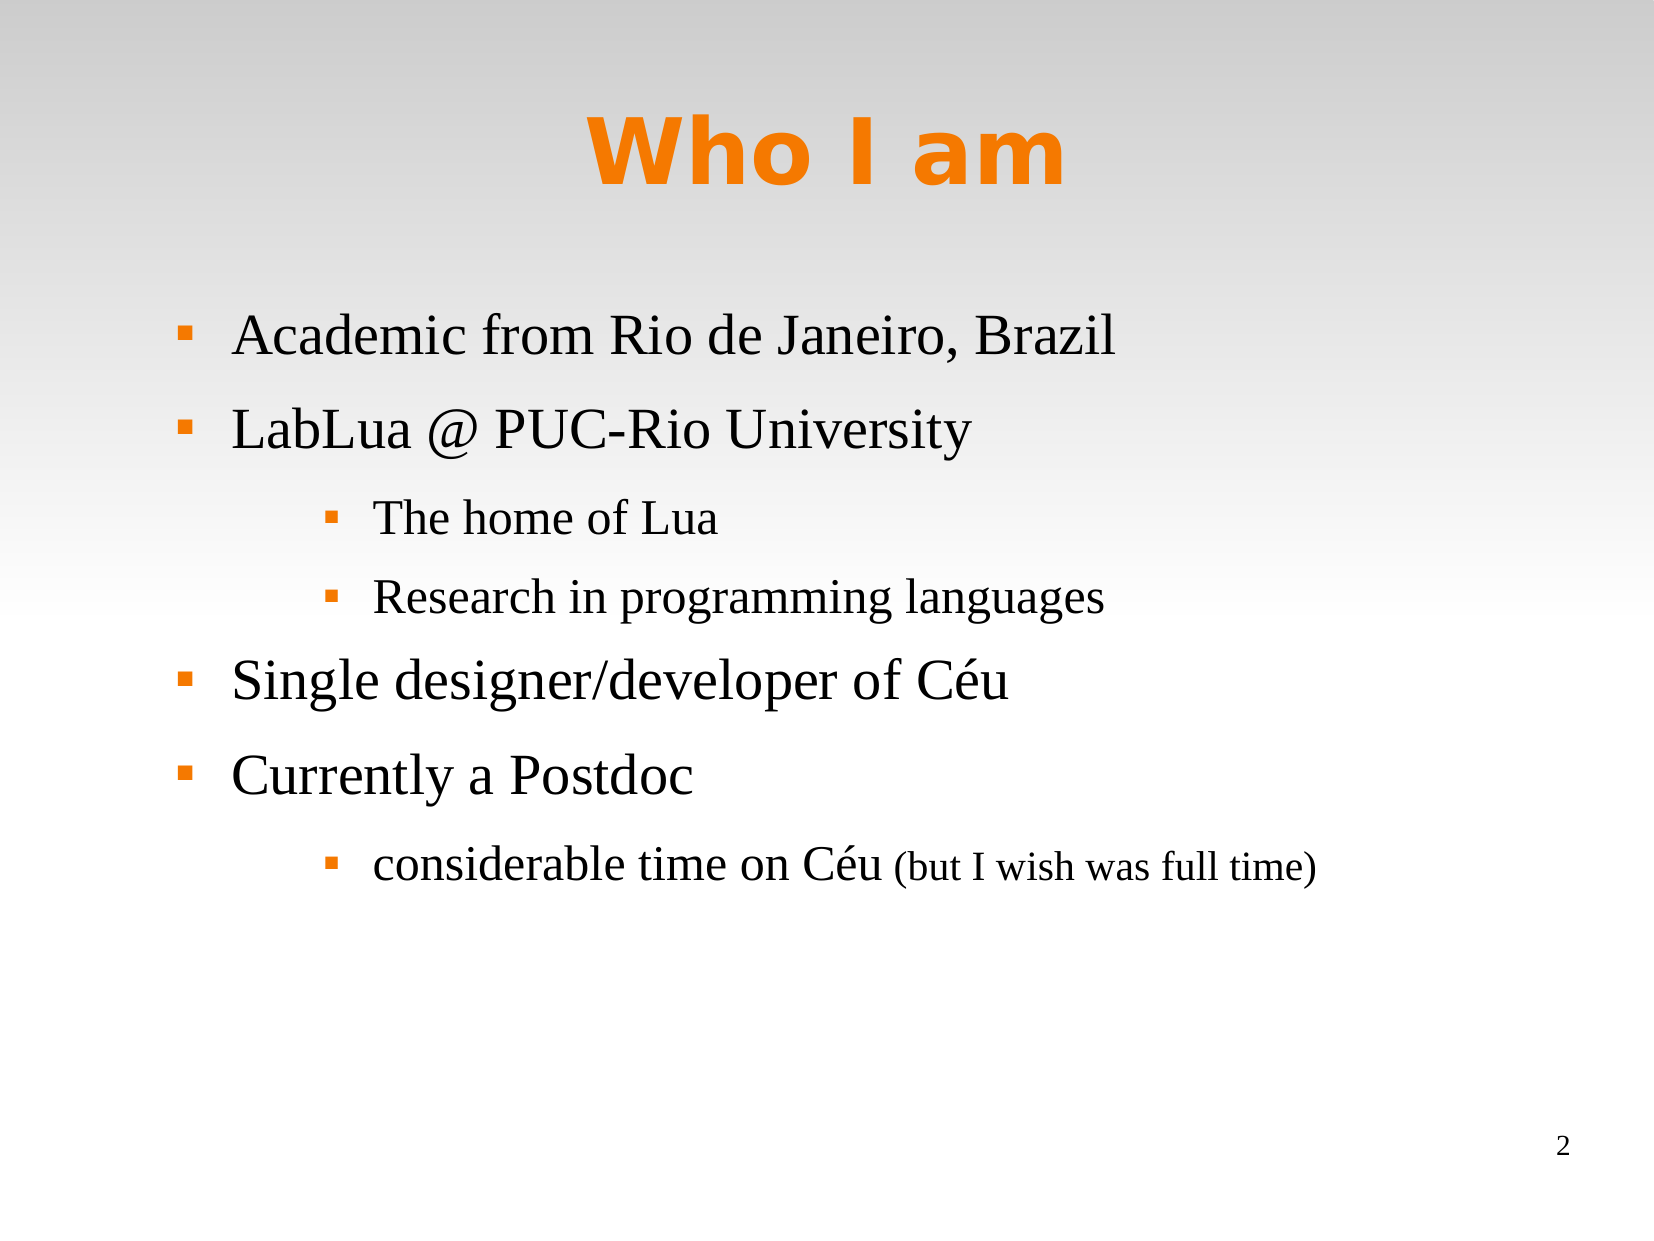

# Who I am
Academic from Rio de Janeiro, Brazil
LabLua @ PUC-Rio University
The home of Lua
Research in programming languages
Single designer/developer of Céu
Currently a Postdoc
considerable time on Céu (but I wish was full time)
2